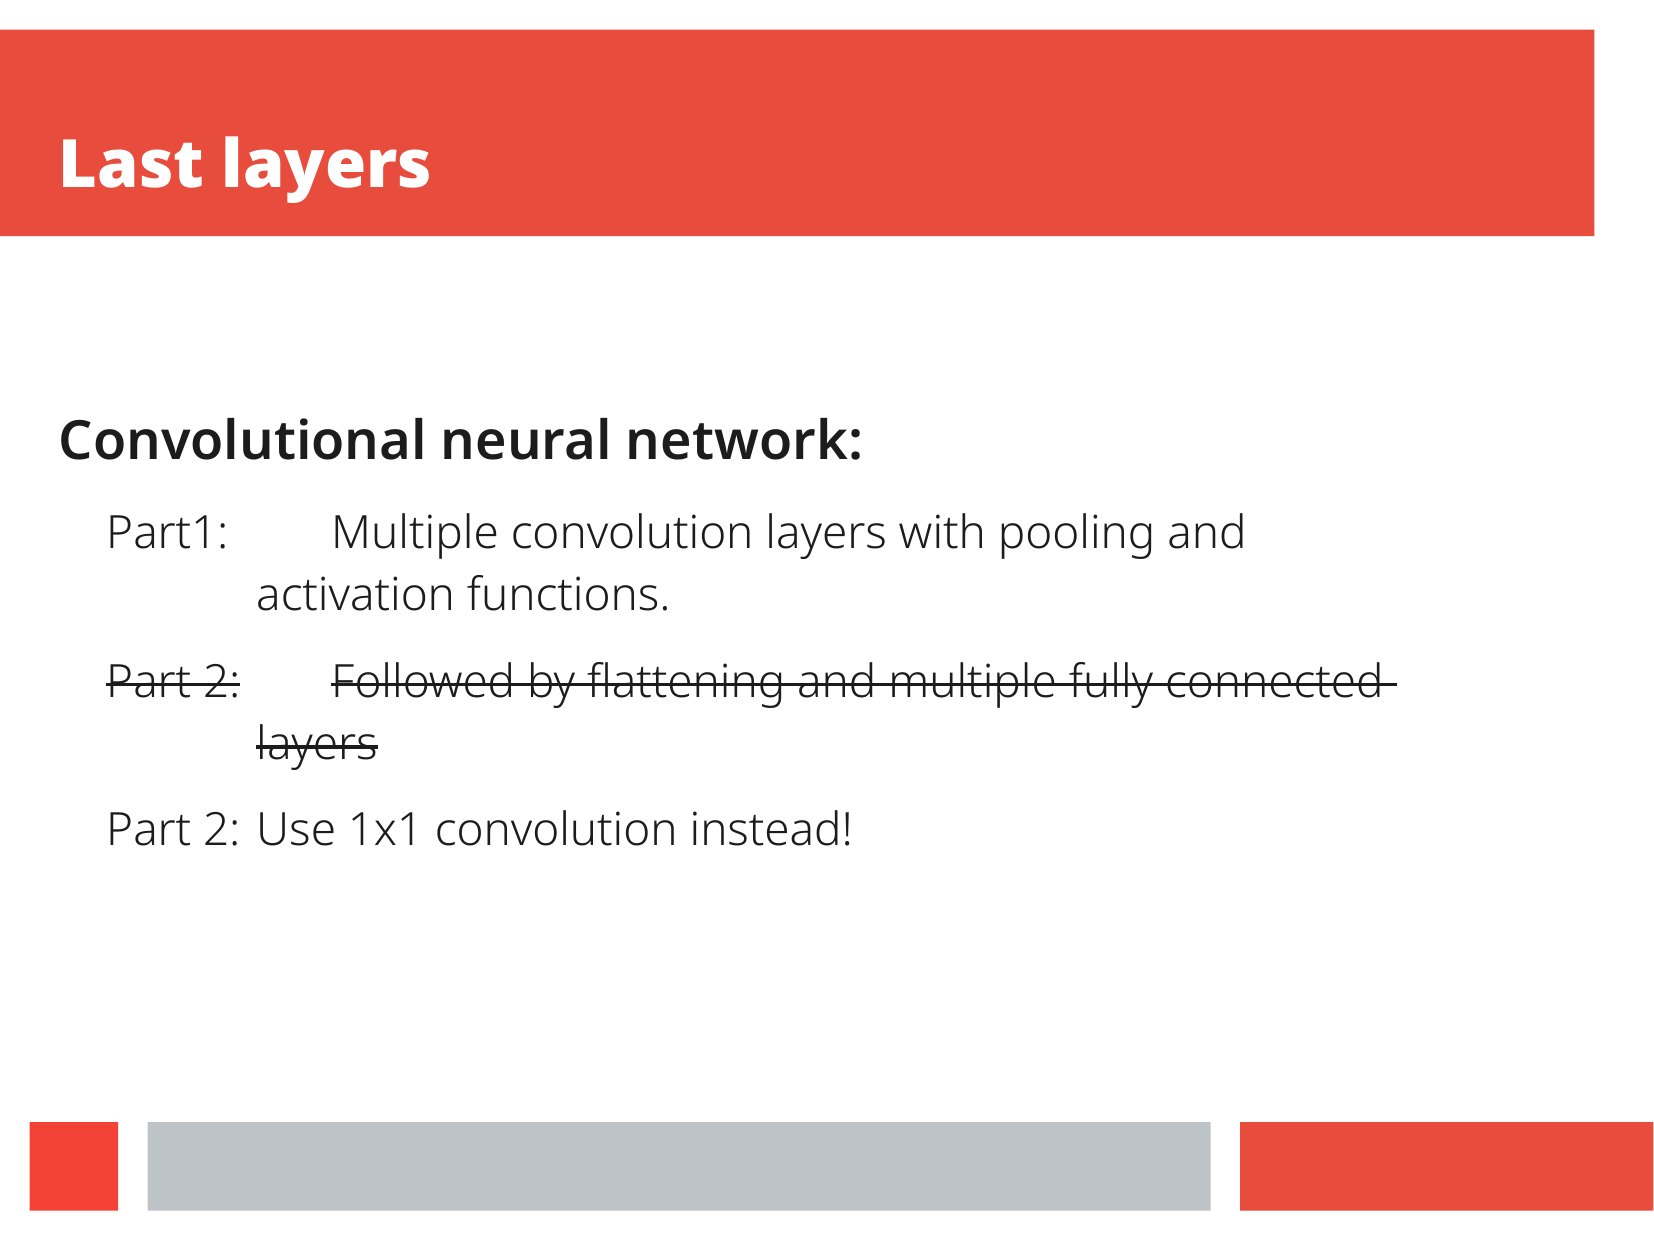

# Last layers
Convolutional neural network:
Part1:		Multiple convolution layers with pooling and 				 		activation functions.
Part 2:		Followed by flattening and multiple fully connected 				layers
Part 2: 	Use 1x1 convolution instead!